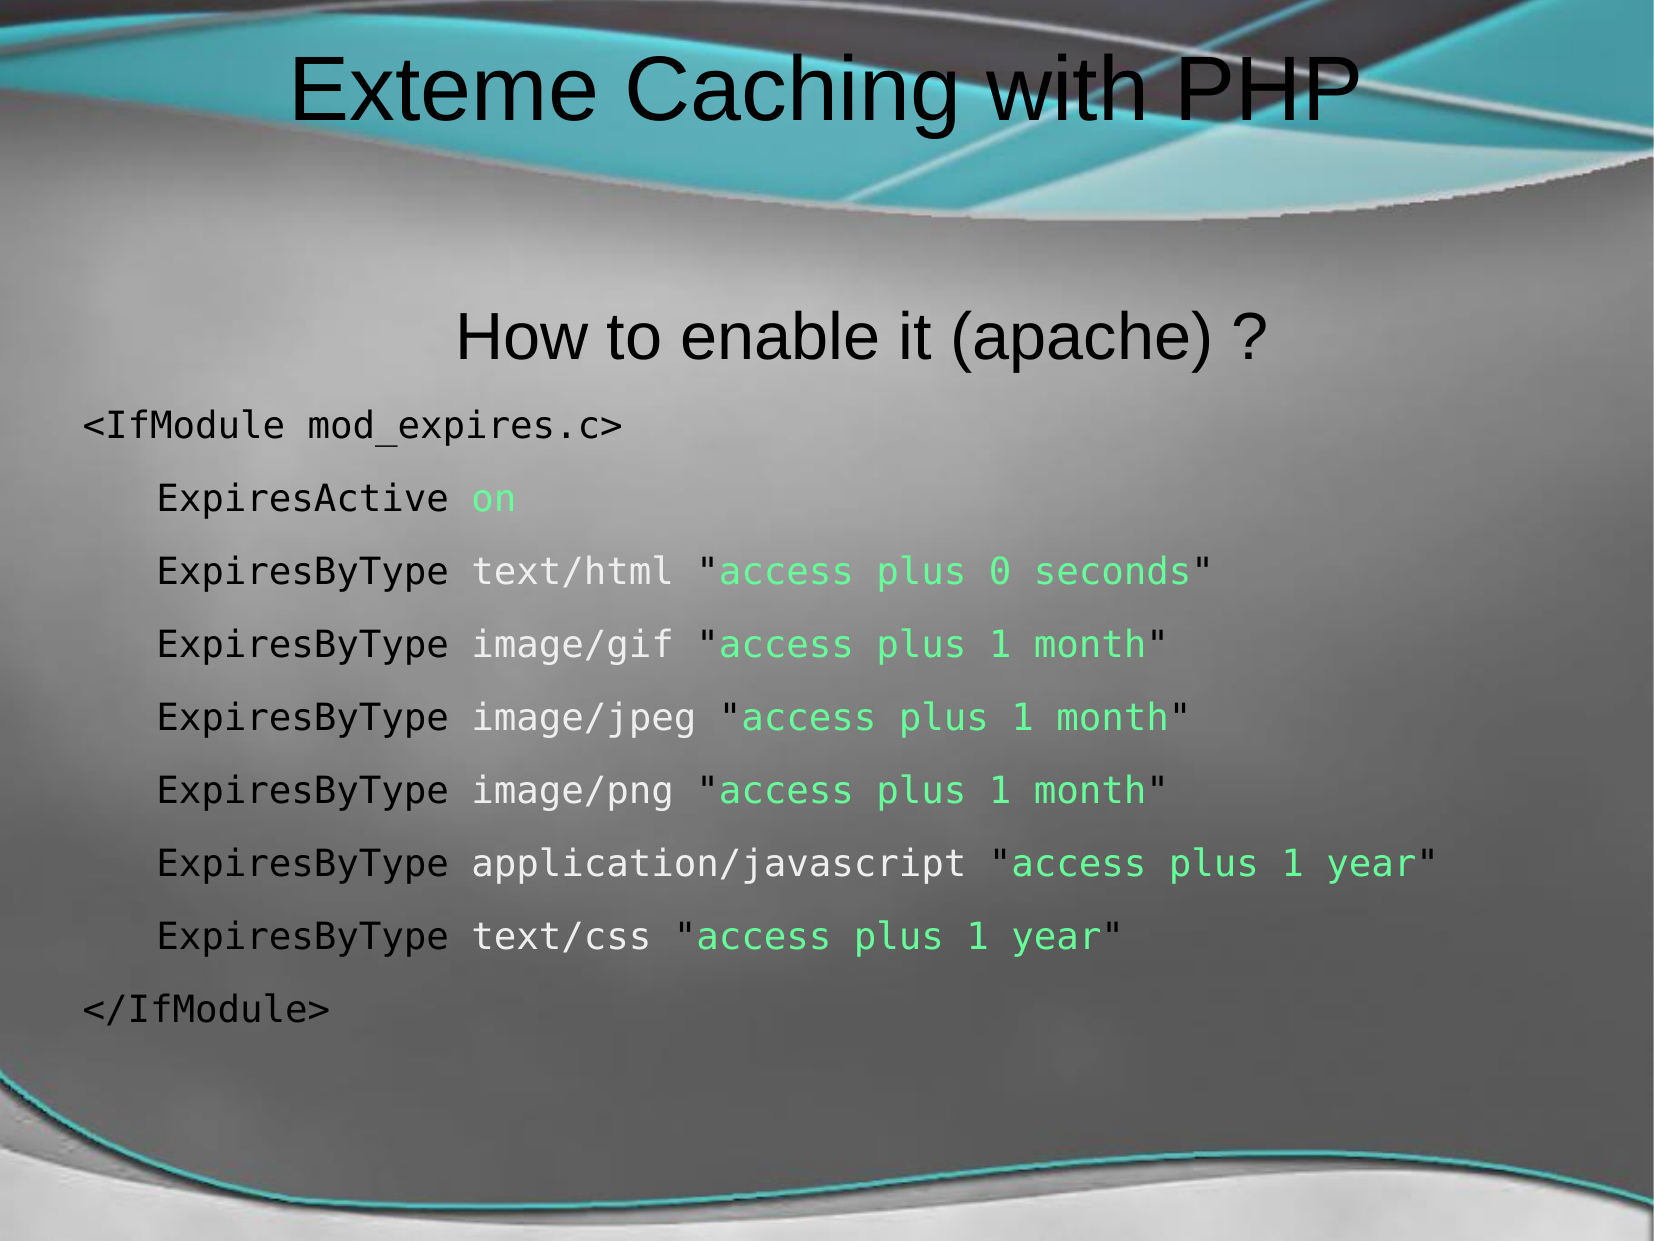

Exteme Caching with PHP
# How to enable it (apache) ?
<IfModule mod_expires.c>
 	ExpiresActive on
 	ExpiresByType text/html "access plus 0 seconds"
 	ExpiresByType image/gif "access plus 1 month"
 	ExpiresByType image/jpeg "access plus 1 month"
 	ExpiresByType image/png "access plus 1 month"
 	ExpiresByType application/javascript "access plus 1 year"
 	ExpiresByType text/css "access plus 1 year"
</IfModule>